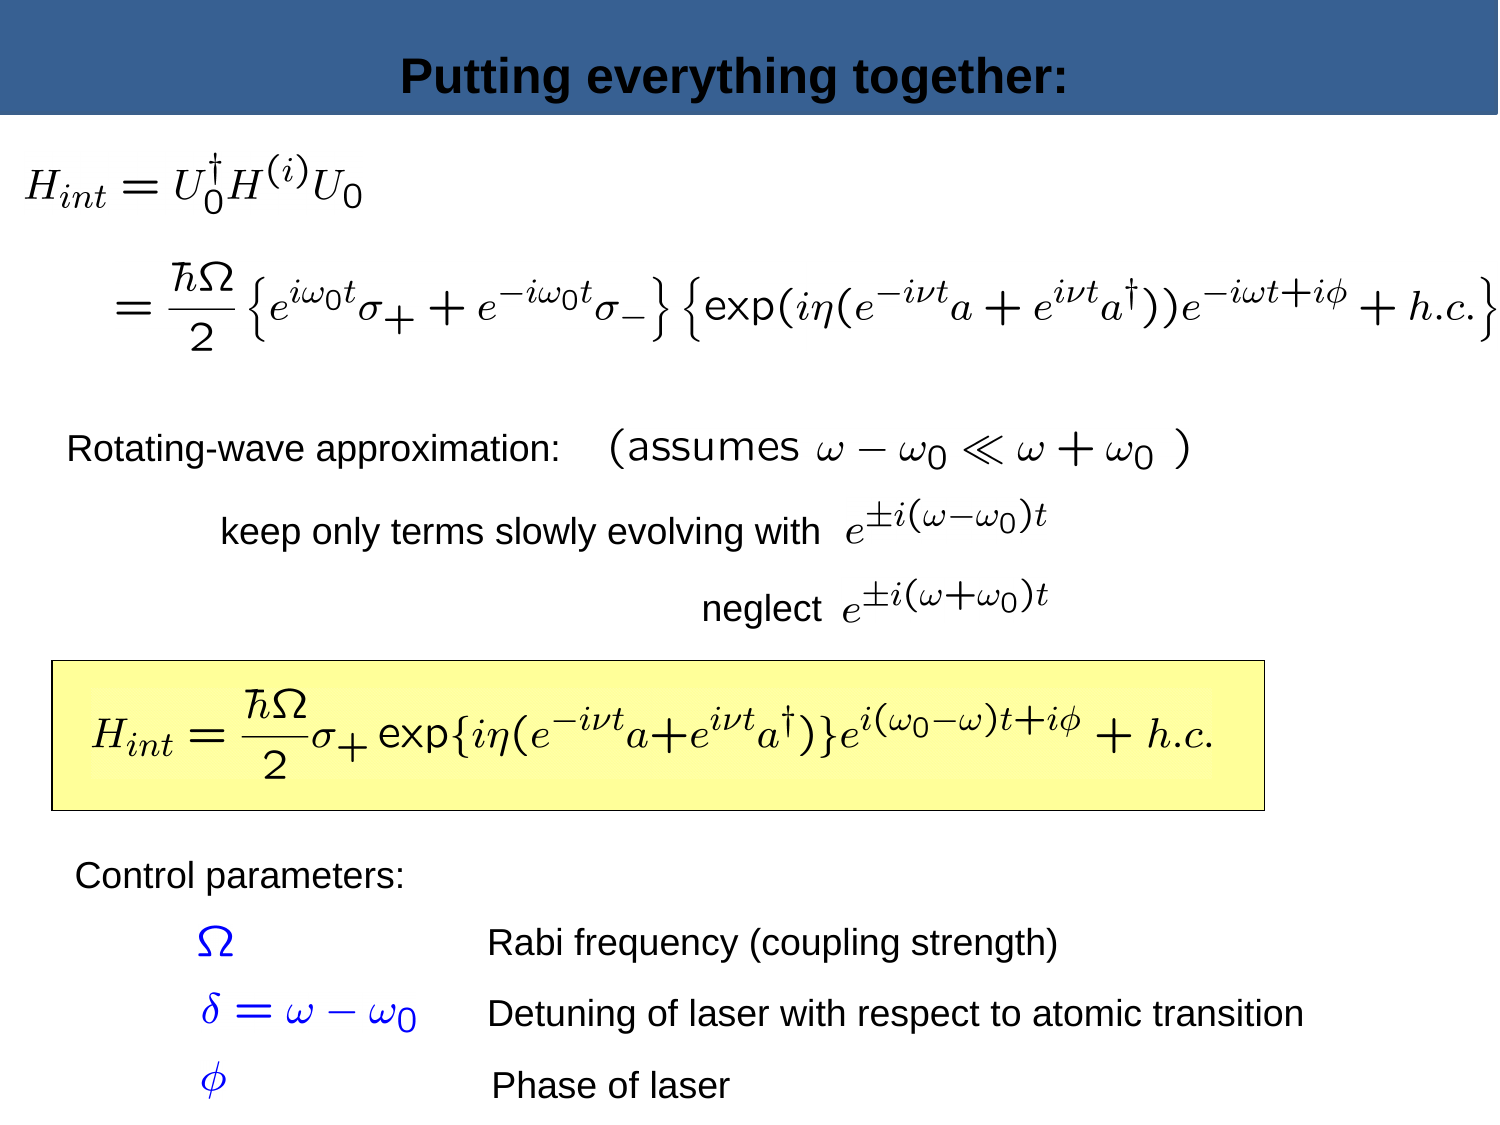

Putting everything together:
Rotating-wave approximation:
keep only terms slowly evolving with
neglect
Control parameters:
Rabi frequency (coupling strength)
Detuning of laser with respect to atomic transition
Phase of laser